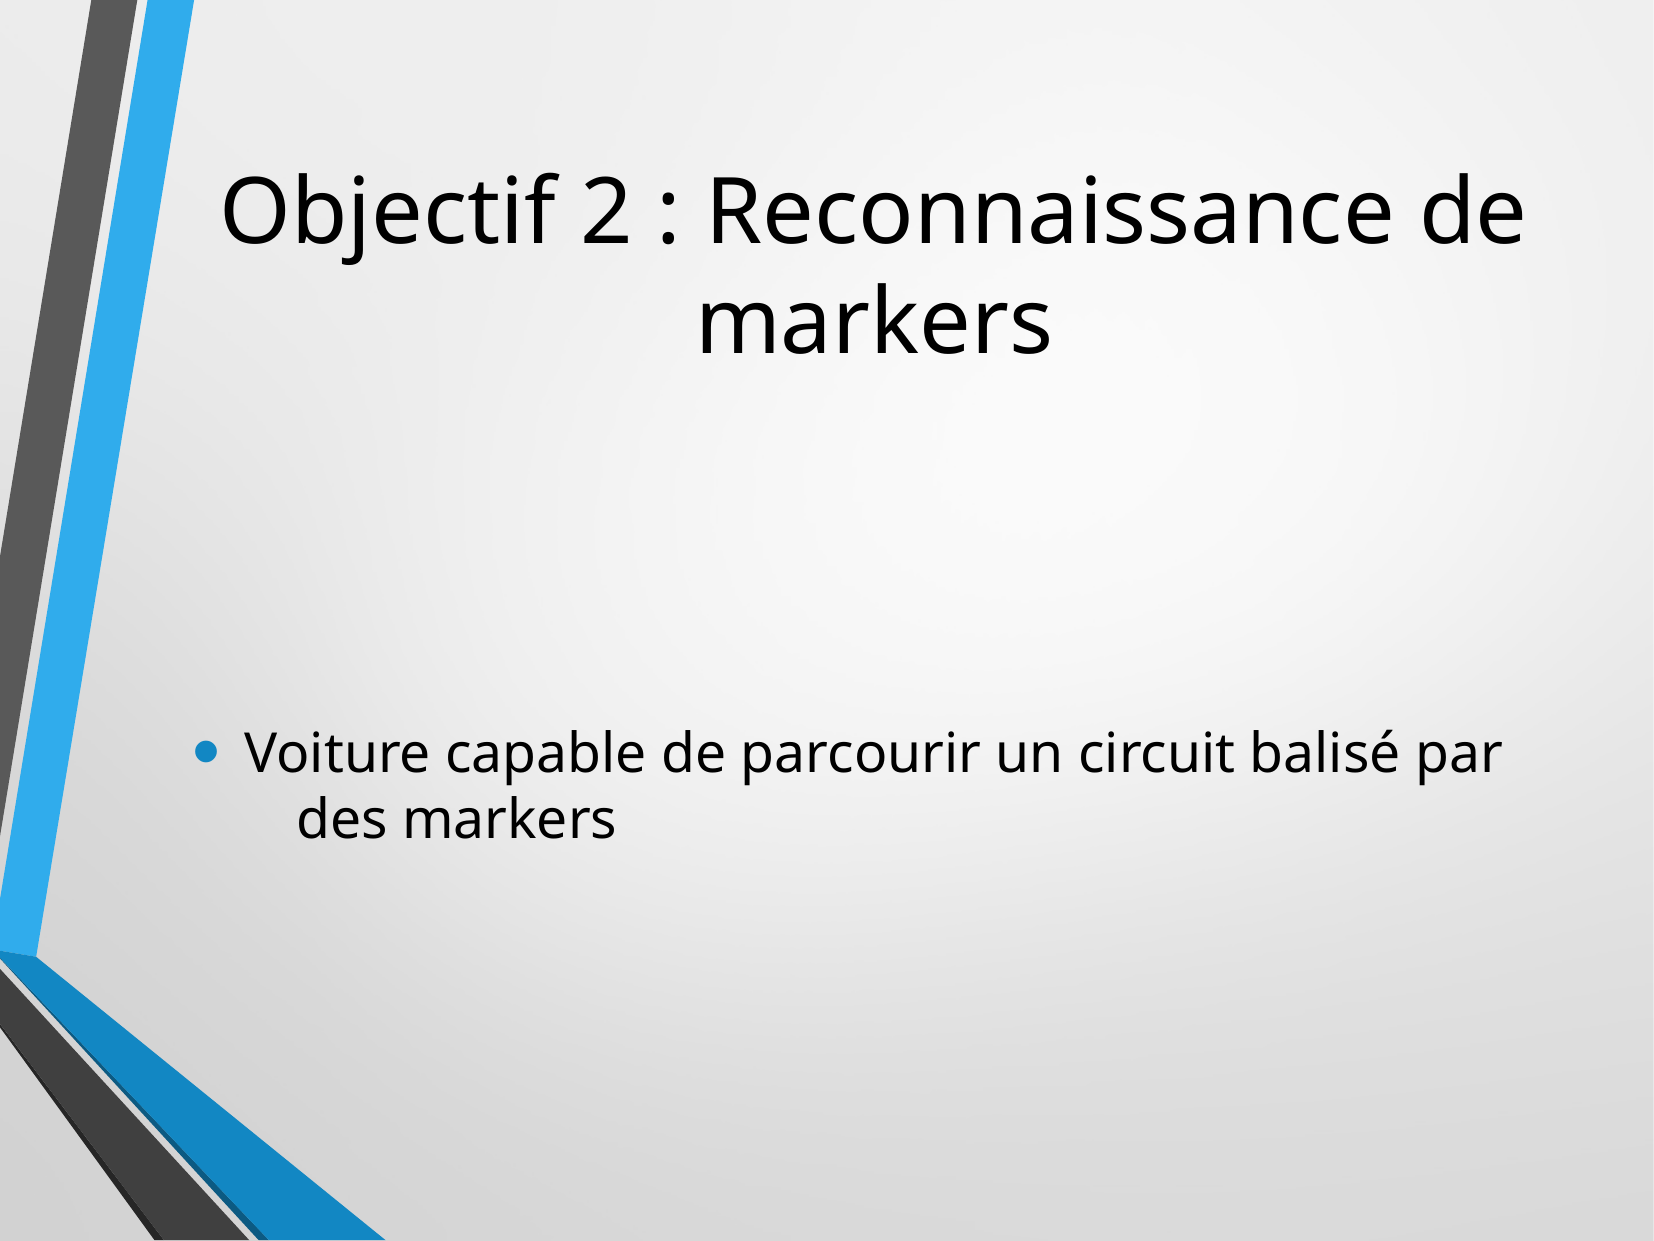

# Objectif 2 : Reconnaissance de markers
Voiture capable de parcourir un circuit balisé par des markers